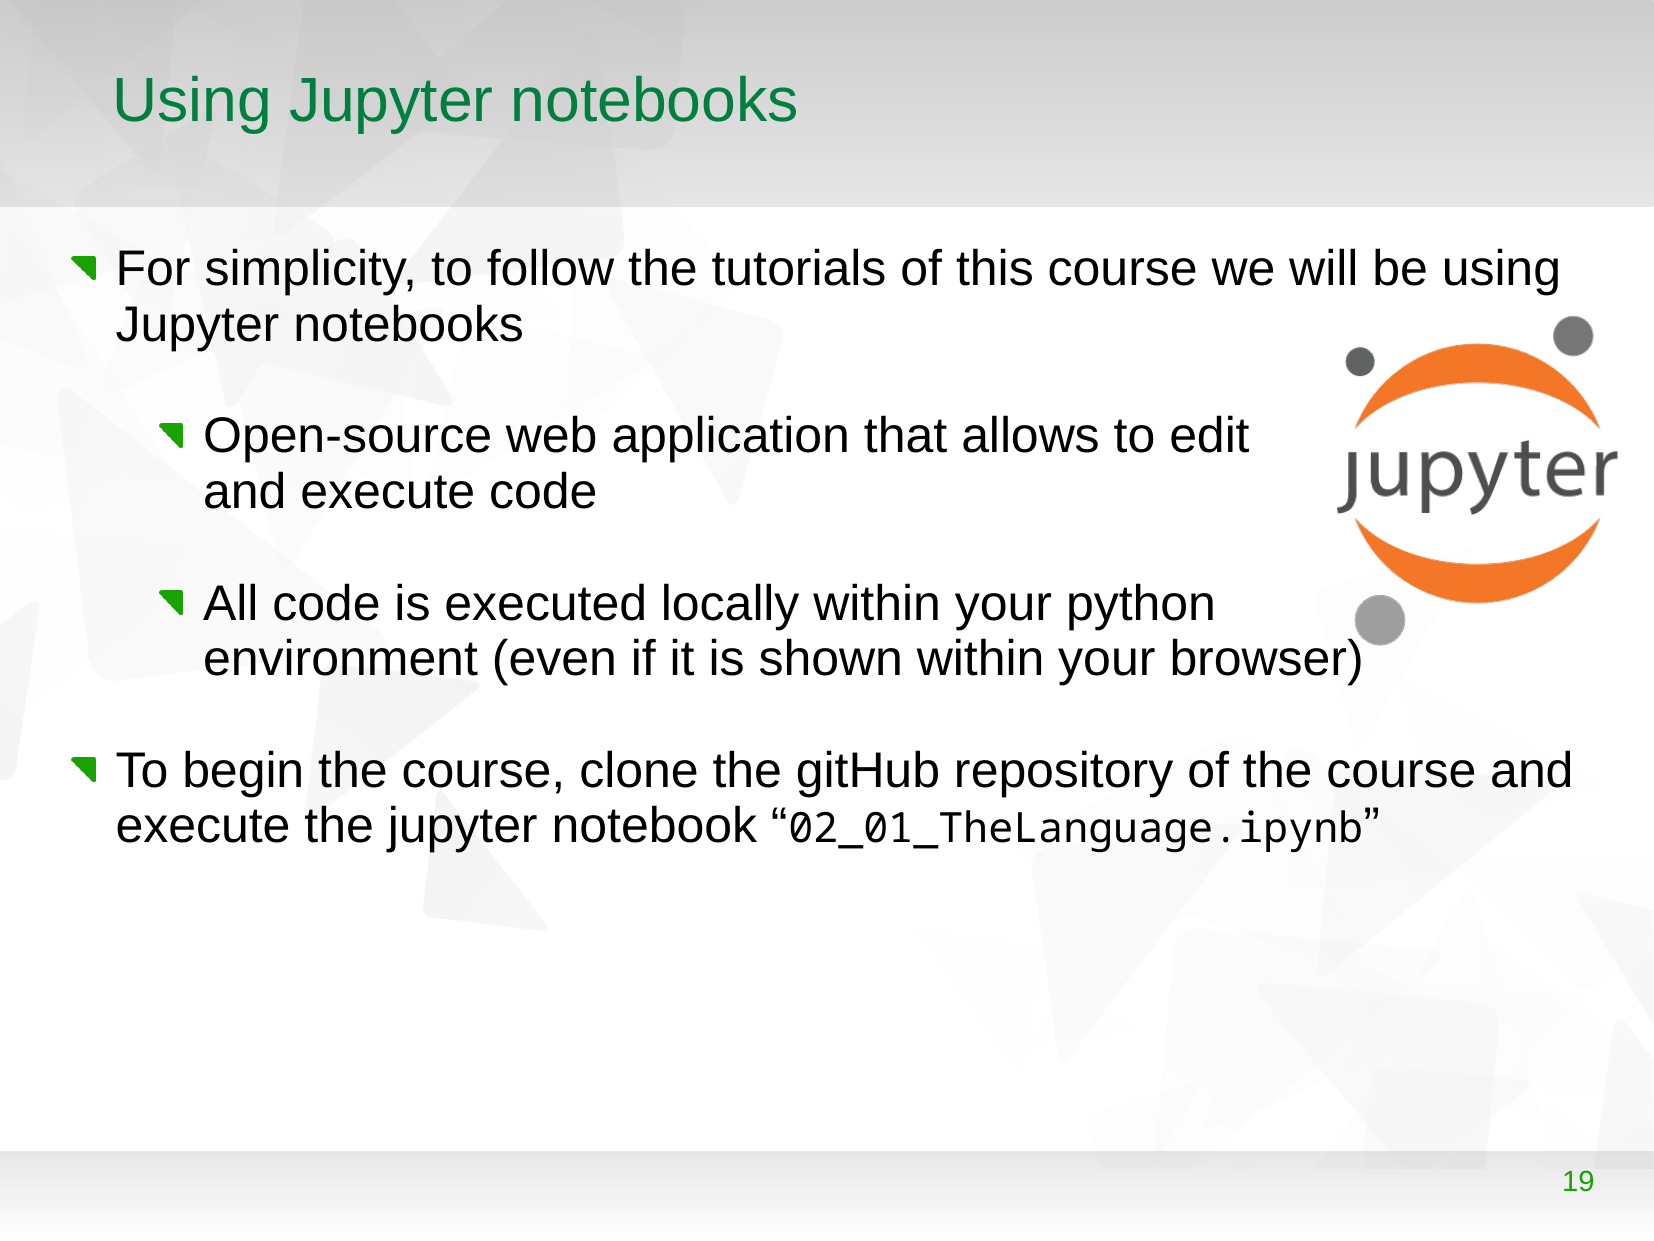

Using Jupyter notebooks
For simplicity, to follow the tutorials of this course we will be using Jupyter notebooks
Open-source web application that allows to edit
and execute code
All code is executed locally within your python
environment (even if it is shown within your browser)
To begin the course, clone the gitHub repository of the course and execute the jupyter notebook “02_01_TheLanguage.ipynb”
19